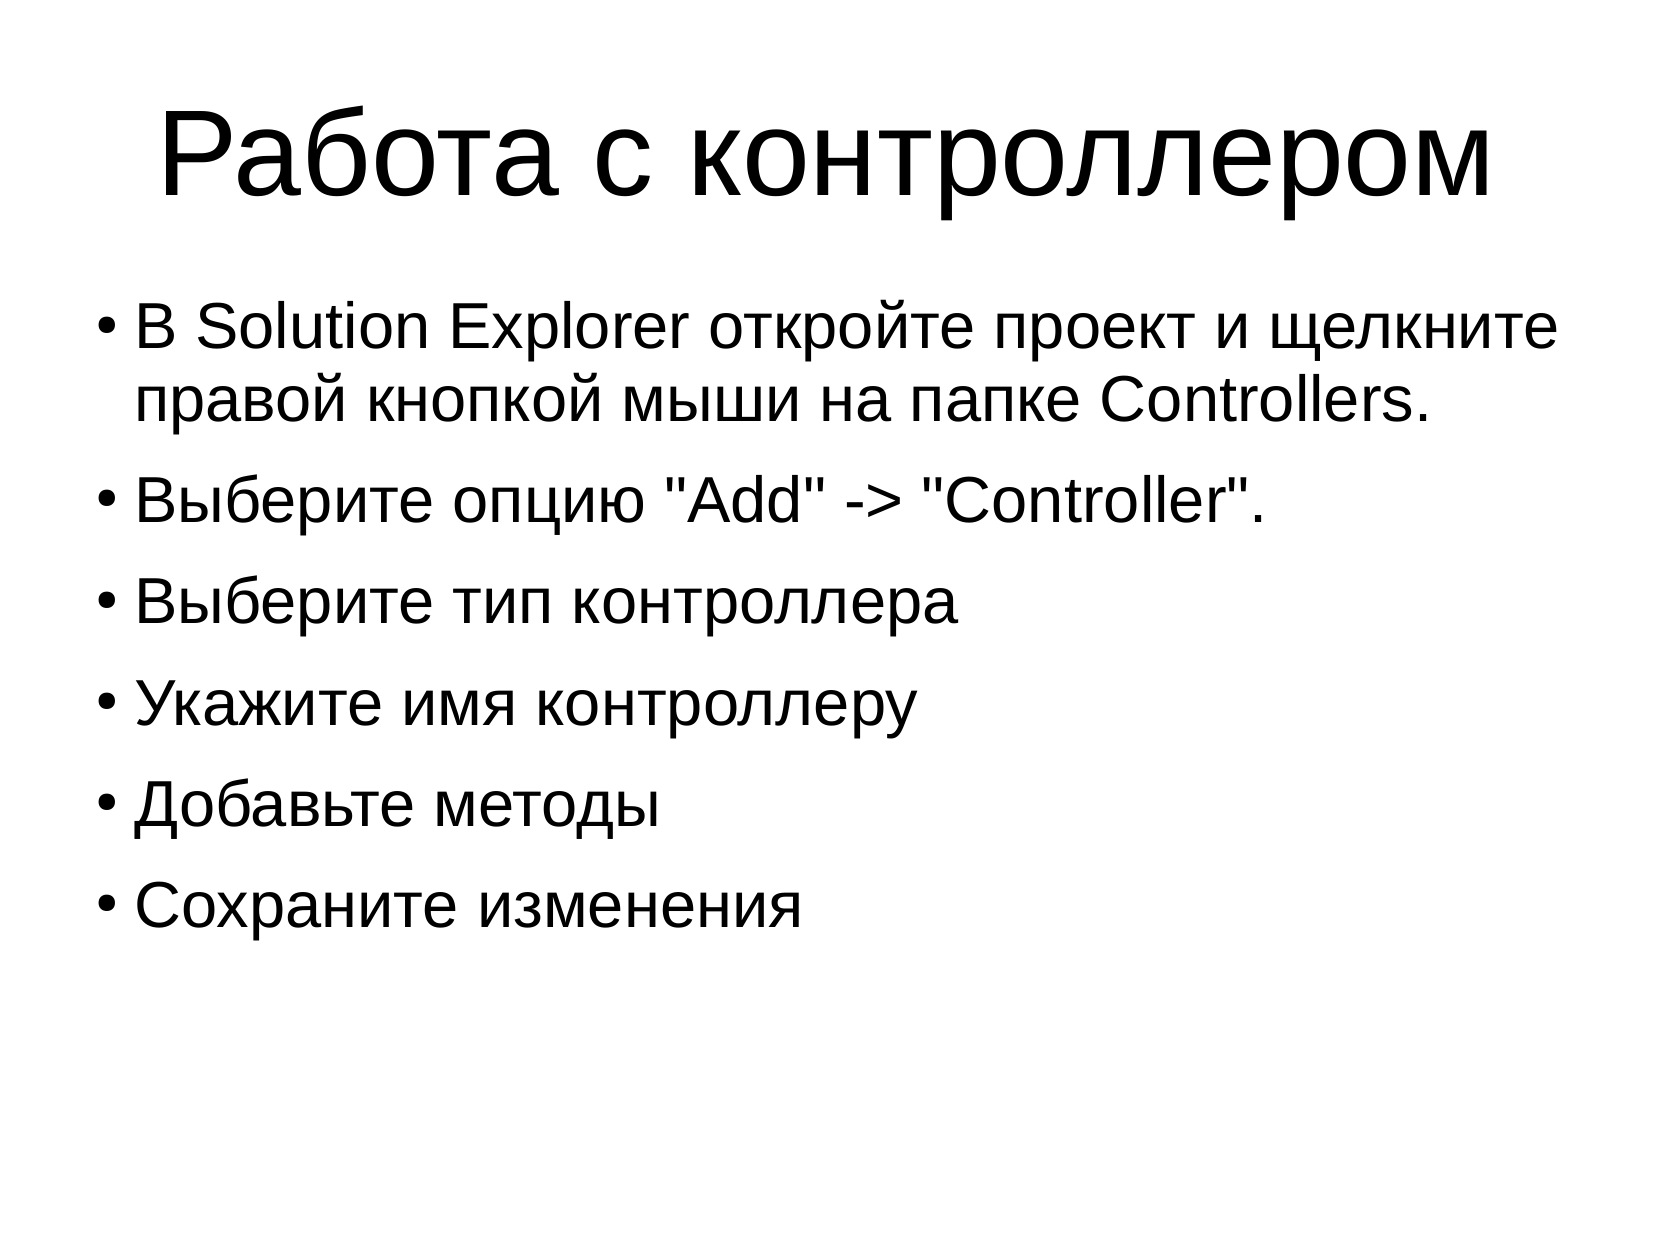

# Работа с контроллером
В Solution Explorer откройте проект и щелкните правой кнопкой мыши на папке Controllers.
Выберите опцию "Add" -> "Controller".
Выберите тип контроллера
Укажите имя контроллеру
Добавьте методы
Сохраните изменения